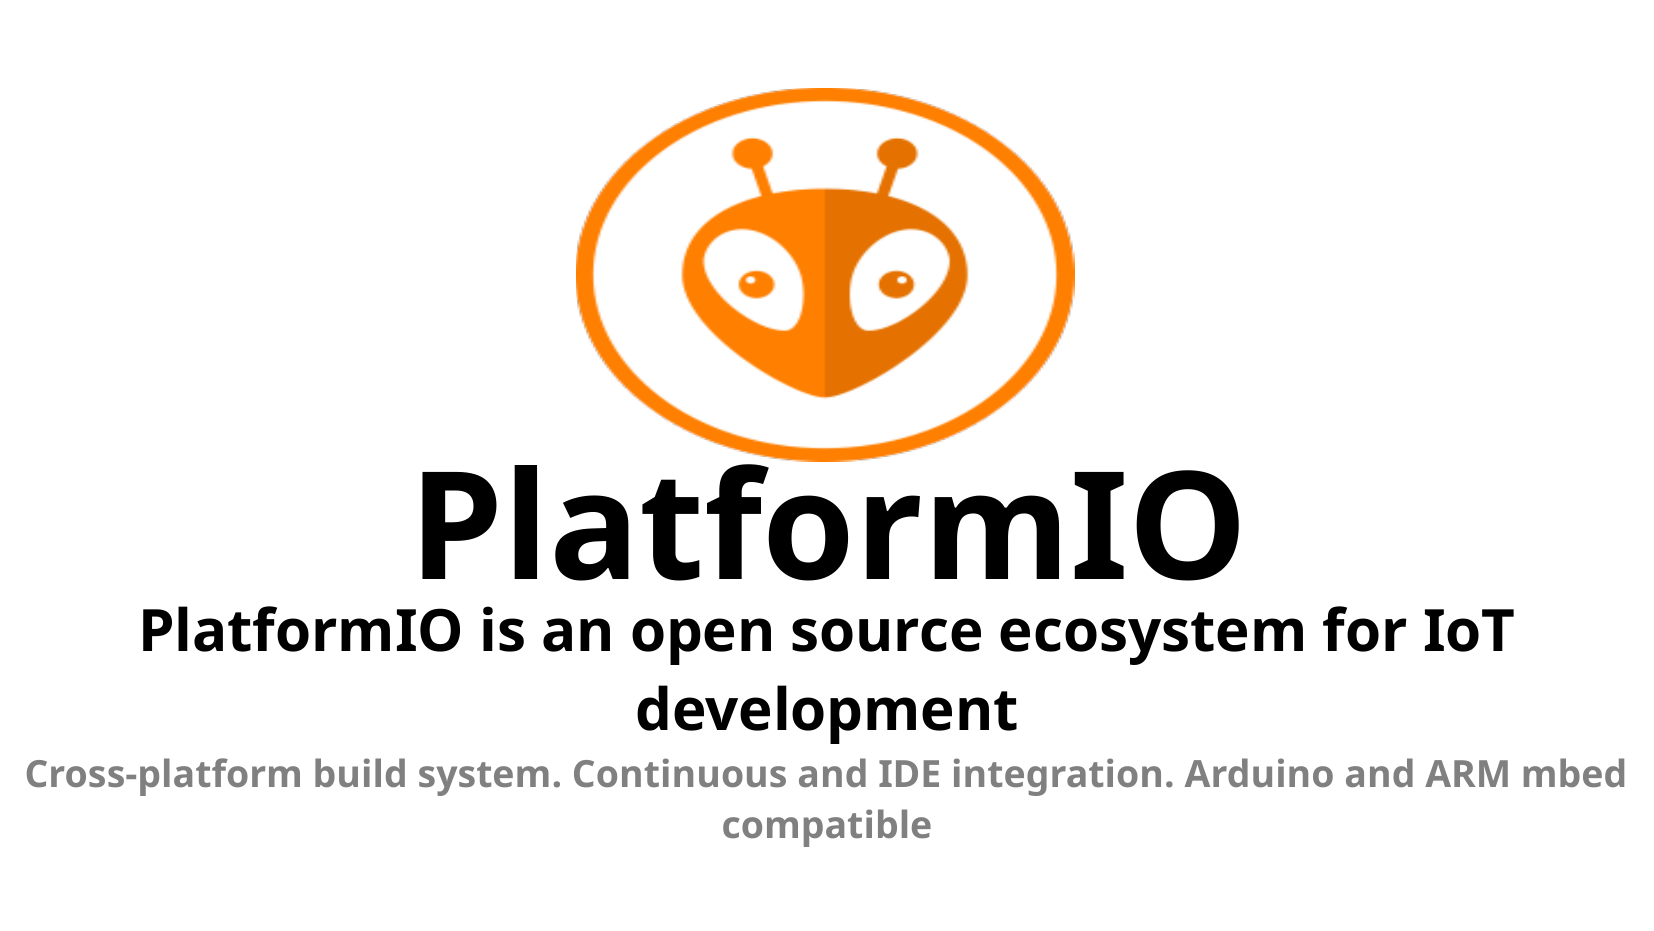

PlatformIO
PlatformIO is an open source ecosystem for IoT development
Cross-platform build system. Continuous and IDE integration. Arduino and ARM mbed compatible